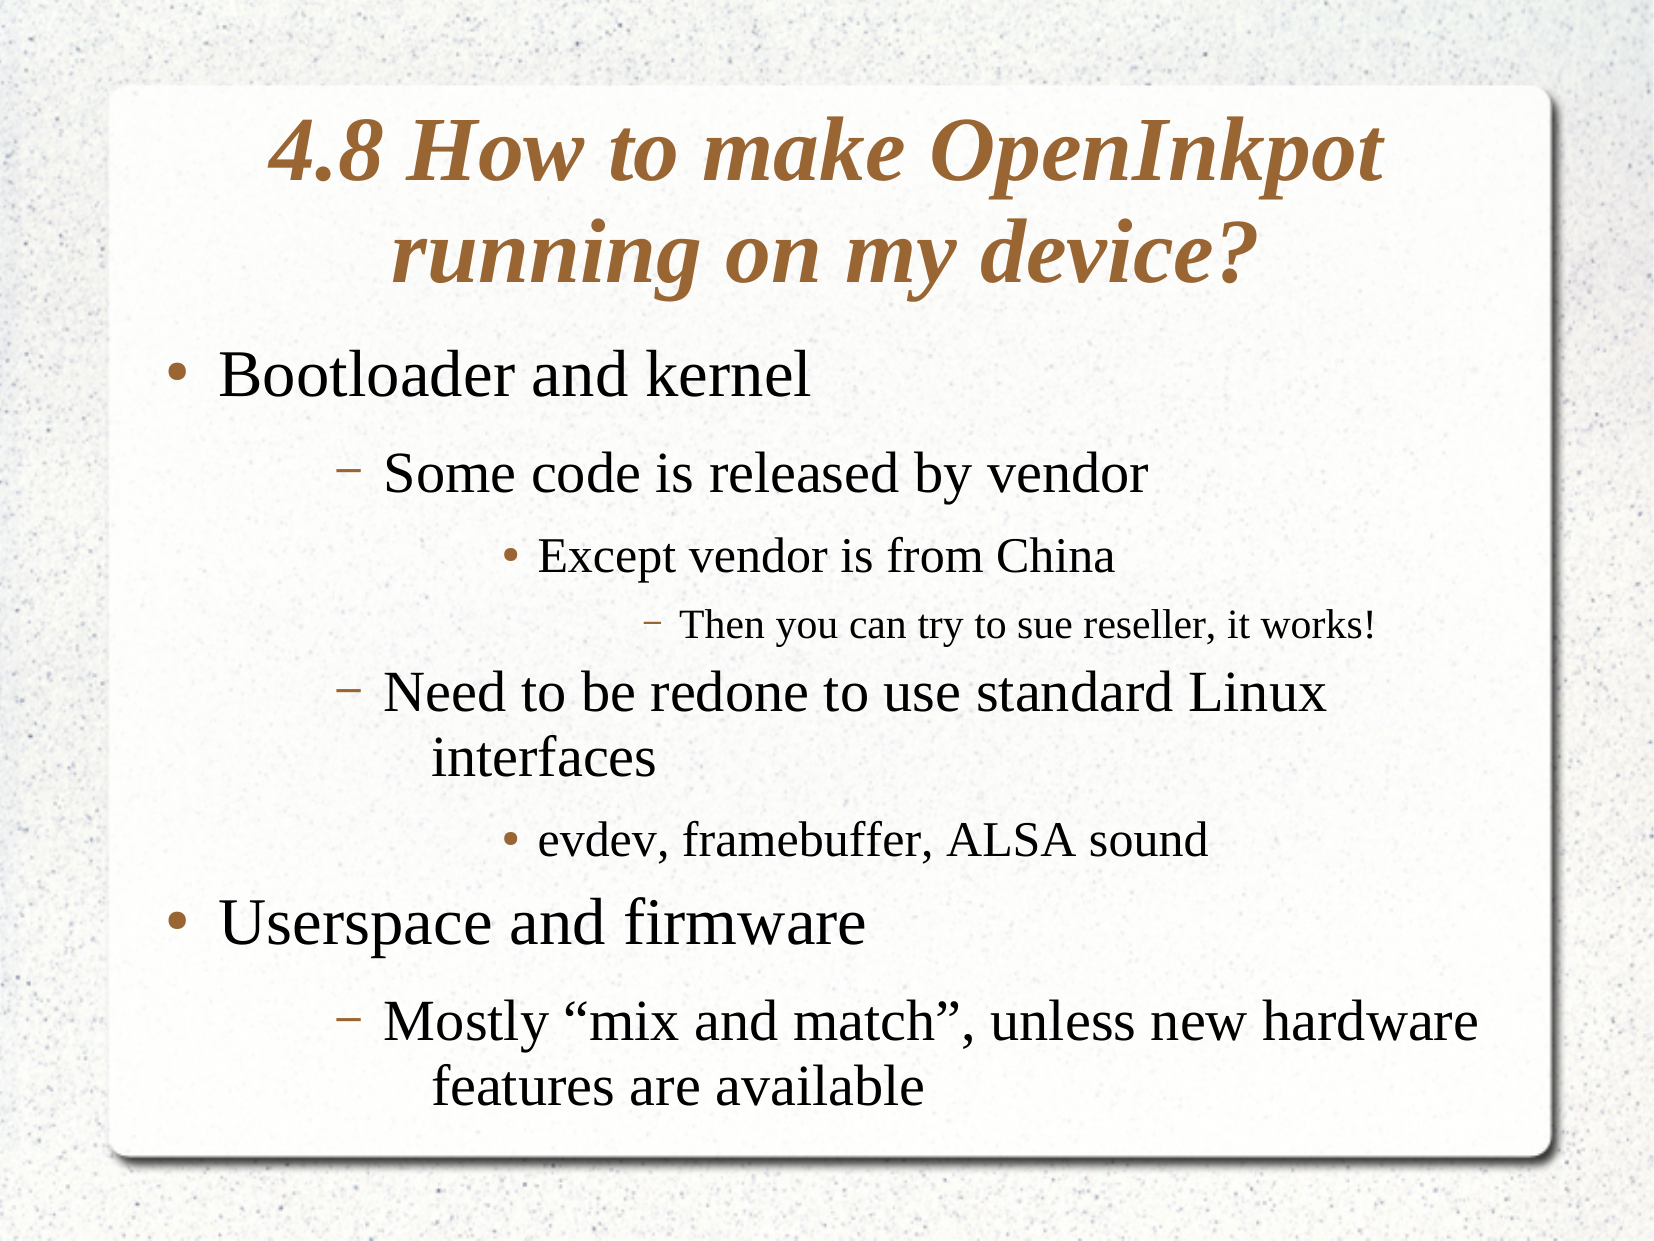

# 4.8 How to make OpenInkpot running on my device?
Bootloader and kernel
Some code is released by vendor
Except vendor is from China
Then you can try to sue reseller, it works!
Need to be redone to use standard Linux interfaces
evdev, framebuffer, ALSA sound
Userspace and firmware
Mostly “mix and match”, unless new hardware features are available